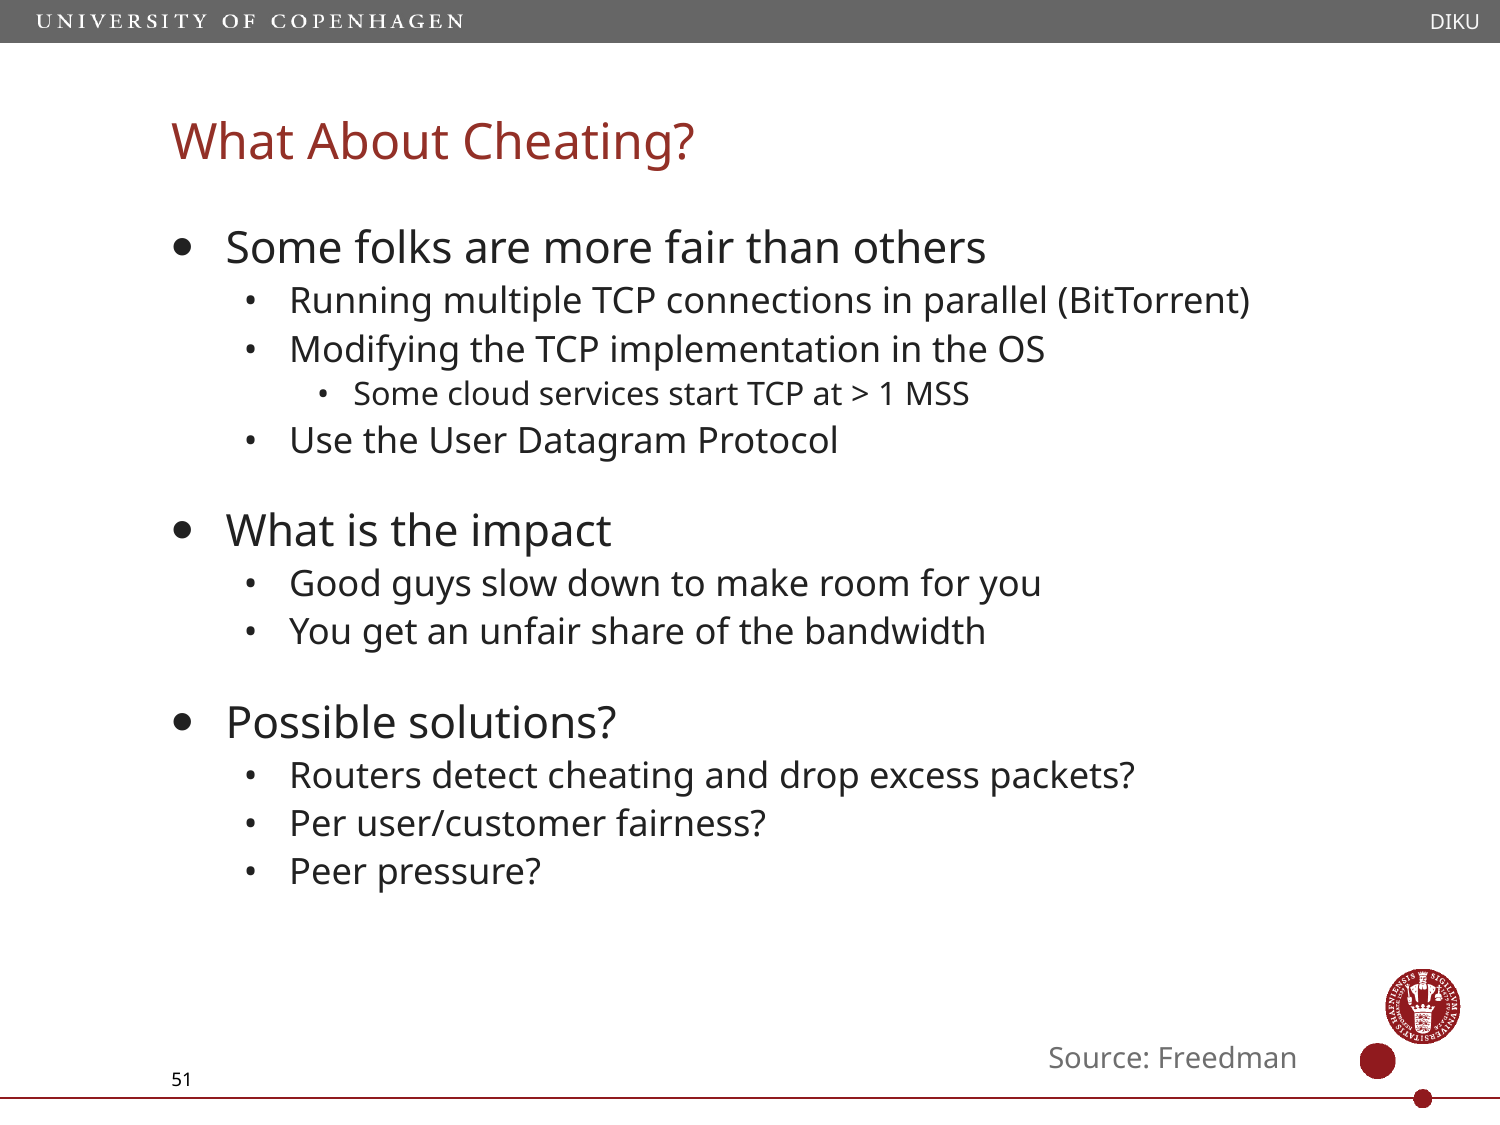

DIKU
# What About Cheating?
Some folks are more fair than others
Running multiple TCP connections in parallel (BitTorrent)
Modifying the TCP implementation in the OS
Some cloud services start TCP at > 1 MSS
Use the User Datagram Protocol
What is the impact
Good guys slow down to make room for you
You get an unfair share of the bandwidth
Possible solutions?
Routers detect cheating and drop excess packets?
Per user/customer fairness?
Peer pressure?
Source: Freedman